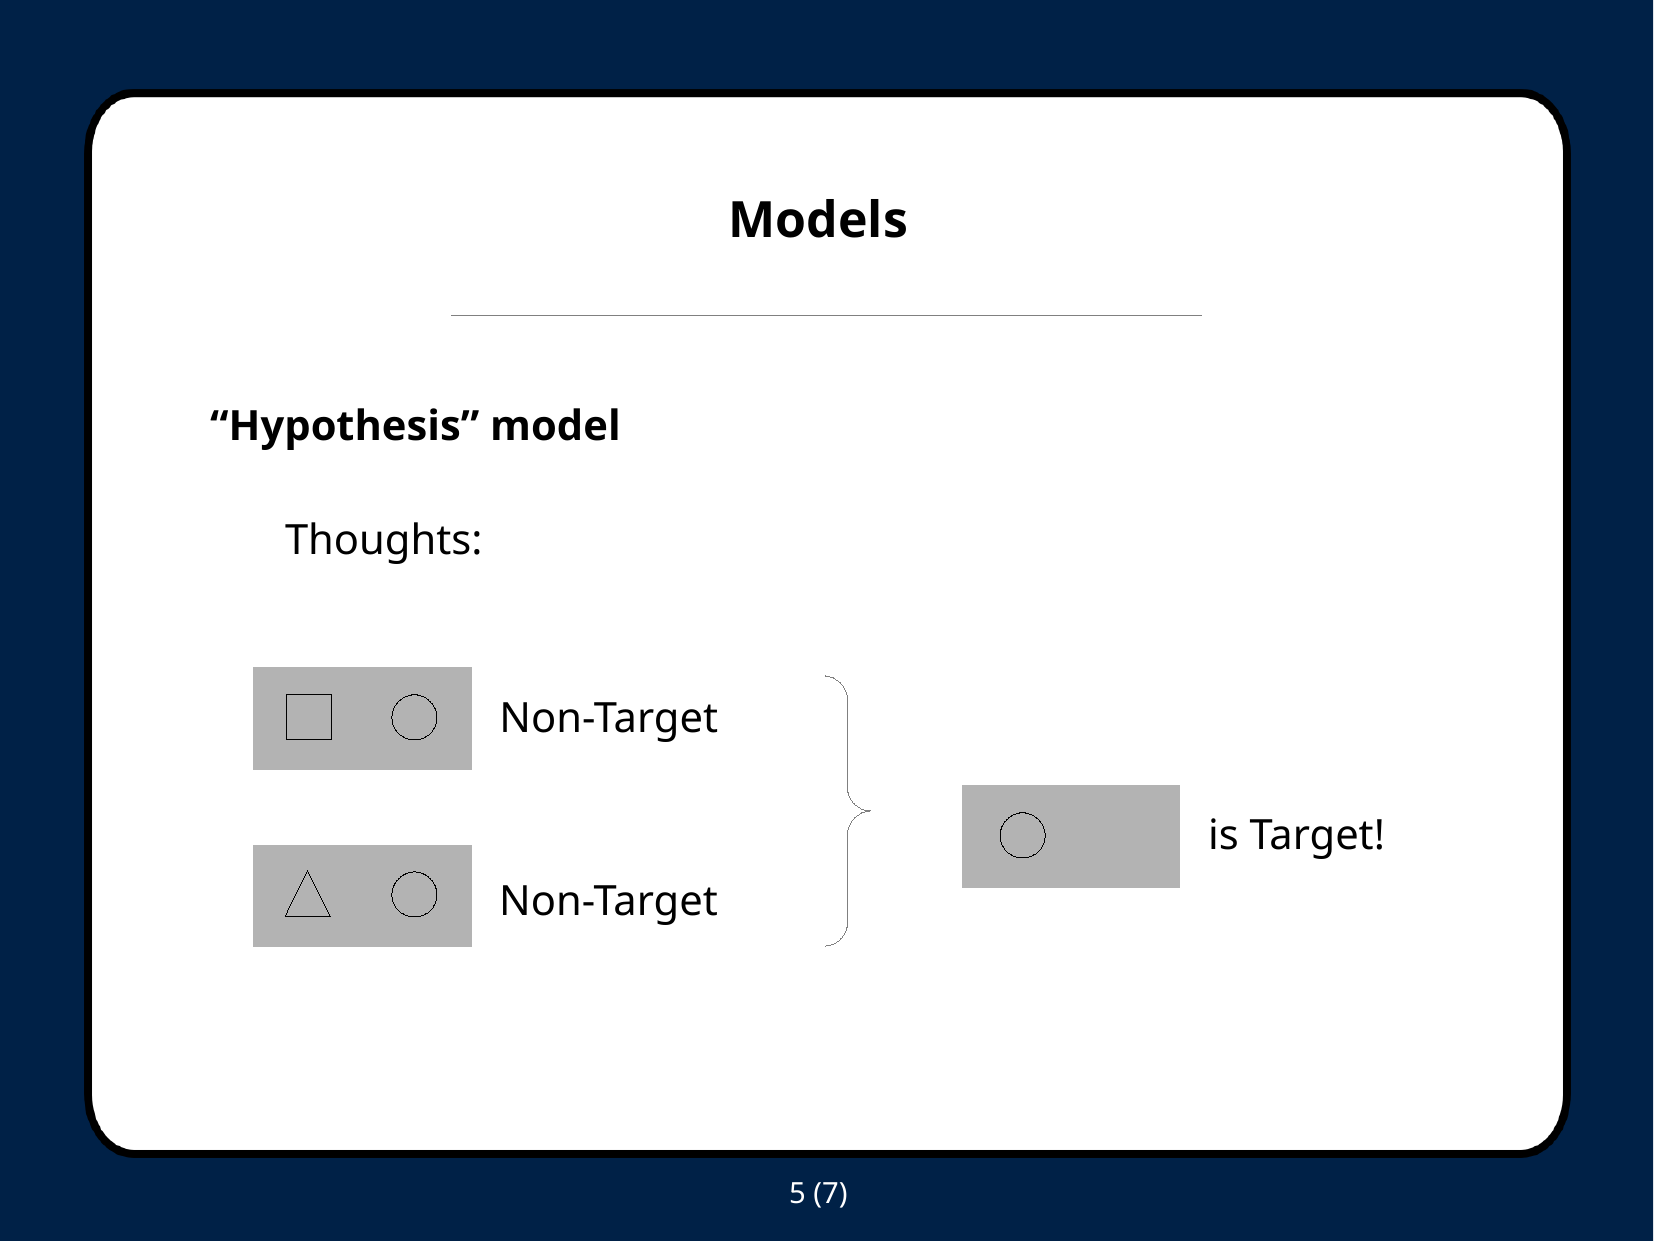

# Models
“Hypothesis” model
	Thoughts:
| | |
| --- | --- |
Non-Target
| | |
| --- | --- |
is Target!
| | |
| --- | --- |
Non-Target
5 (7)